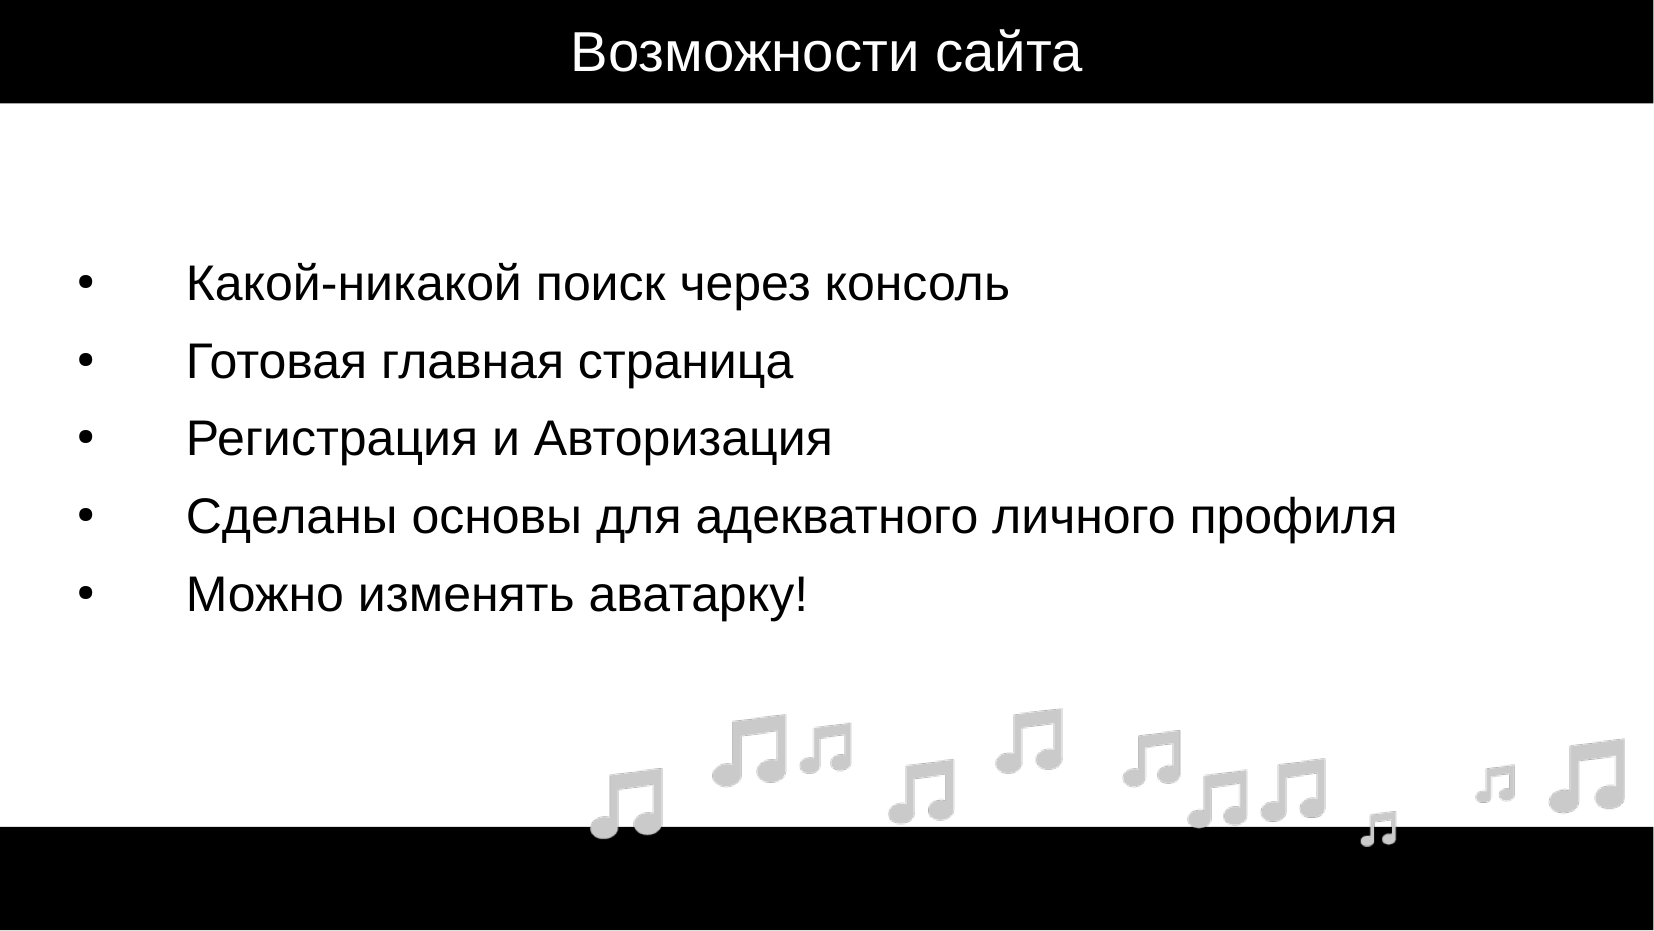

# Возможности сайта
 Какой-никакой поиск через консоль
 Готовая главная страница
 Регистрация и Авторизация
 Сделаны основы для адекватного личного профиля
 Можно изменять аватарку!